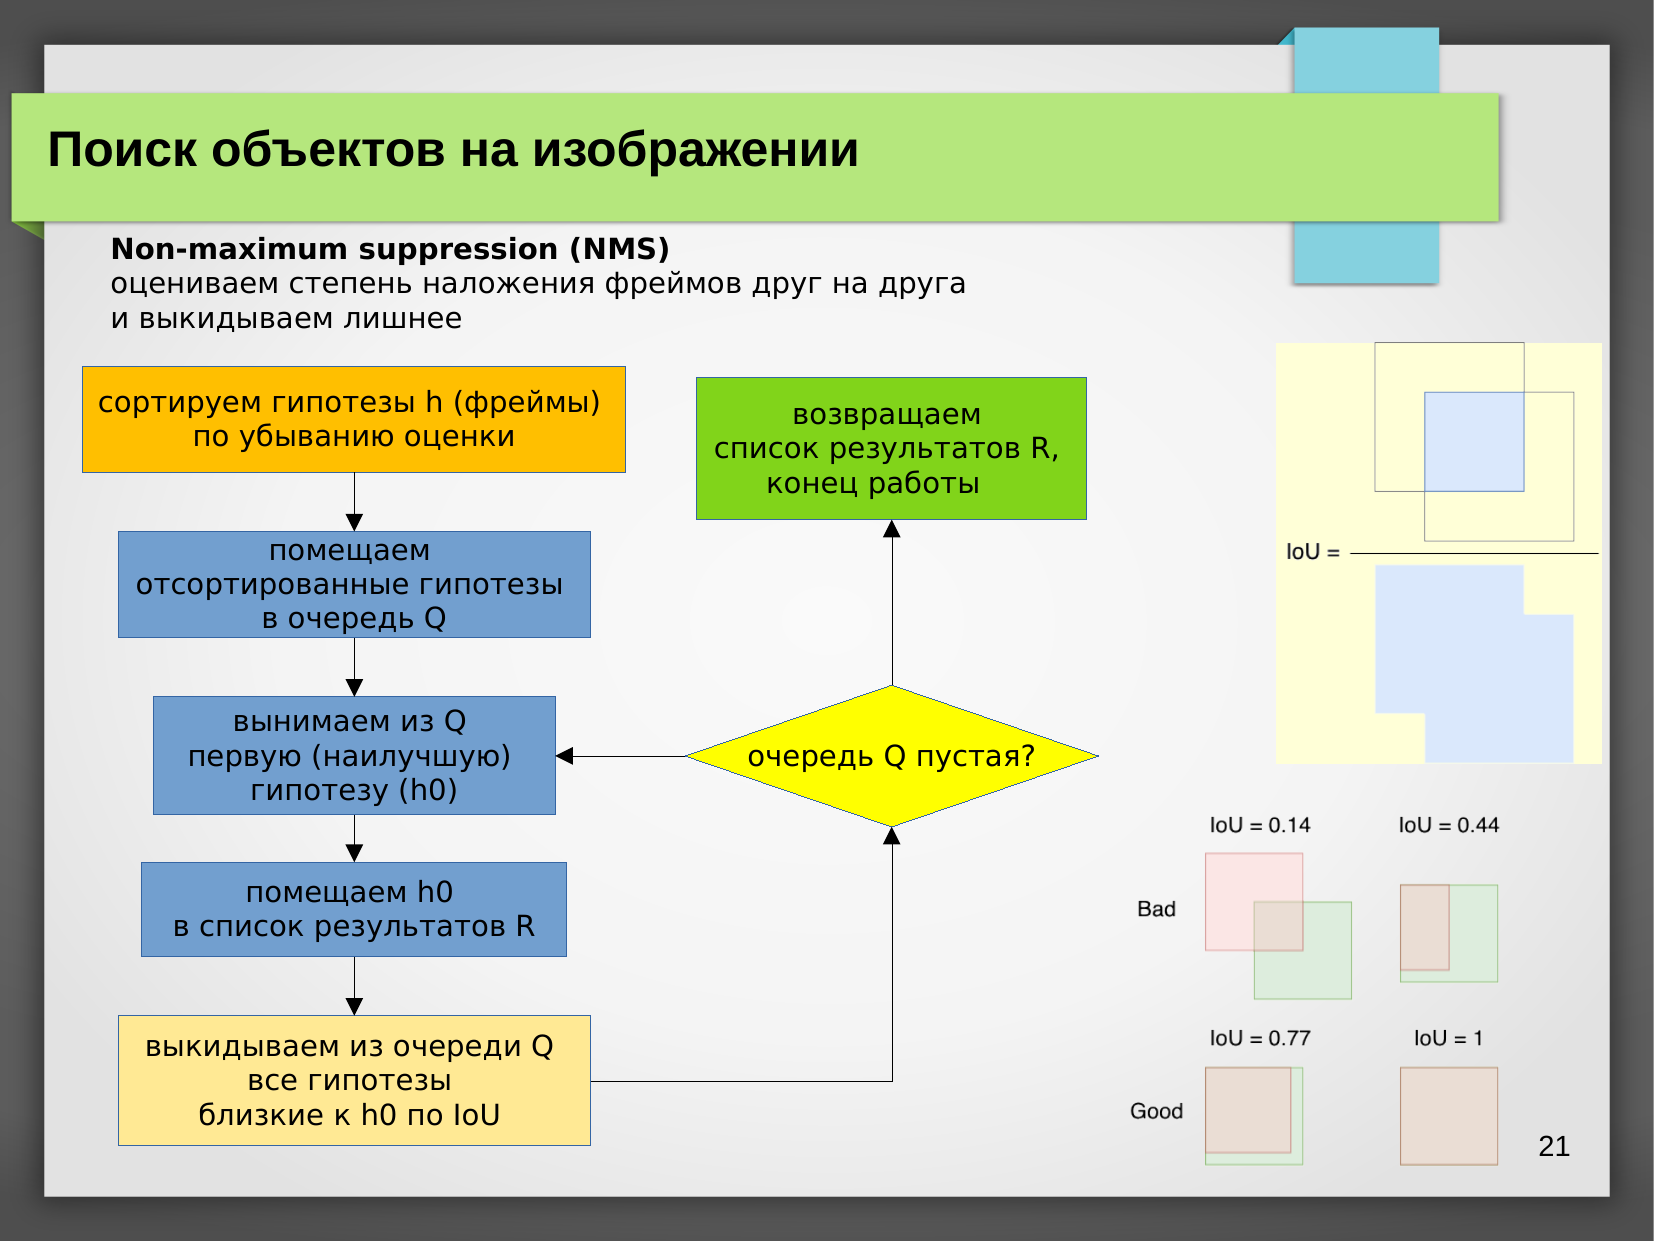

# Поиск объектов на изображении
Non-maximum suppression (NMS)
оцениваем степень наложения фреймов друг на друга
и выкидываем лишнее
сортируем гипотезы h (фреймы)
по убыванию оценки
возвращаем
список результатов R,
конец работы
помещаем
отсортированные гипотезы
в очередь Q
очередь Q пустая?
вынимаем из Q
первую (наилучшую)
гипотезу (h0)
помещаем h0
в список результатов R
выкидываем из очереди Q
все гипотезы
близкие к h0 по IoU
21